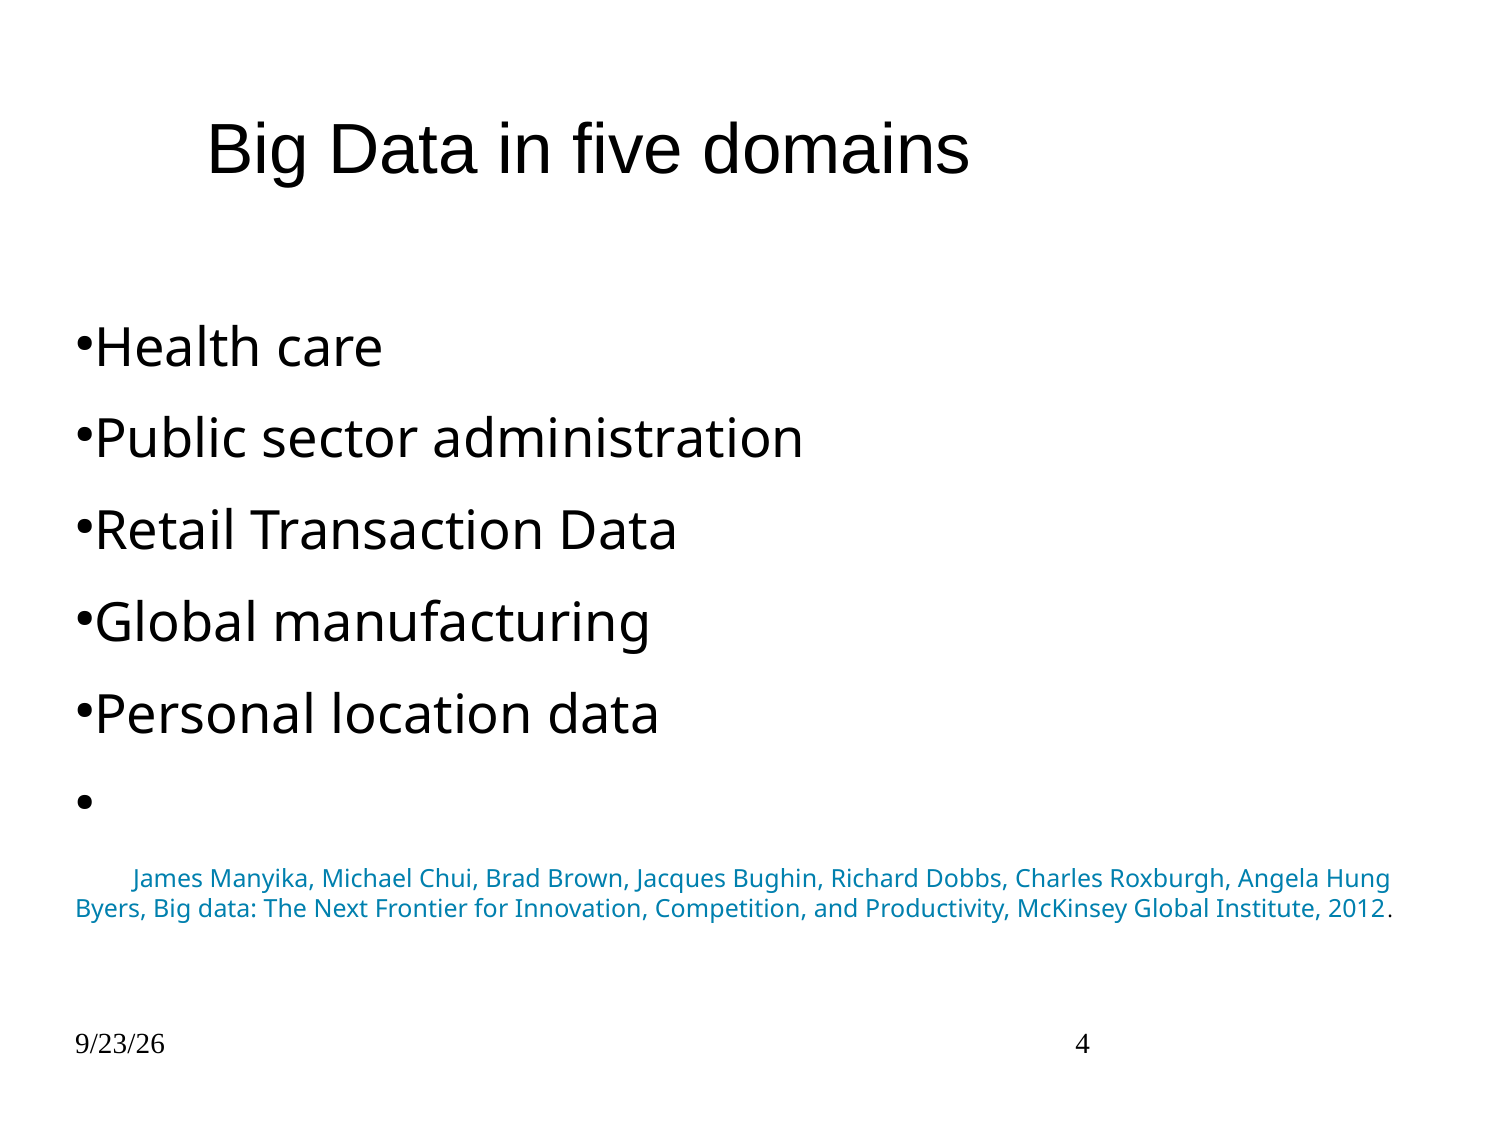

# Big Data in five domains
Health care
Public sector administration
Retail Transaction Data
Global manufacturing
Personal location data
James Manyika, Michael Chui, Brad Brown, Jacques Bughin, Richard Dobbs, Charles Roxburgh, Angela Hung Byers, Big data: The Next Frontier for Innovation, Competition, and Productivity, McKinsey Global Institute, 2012.
3